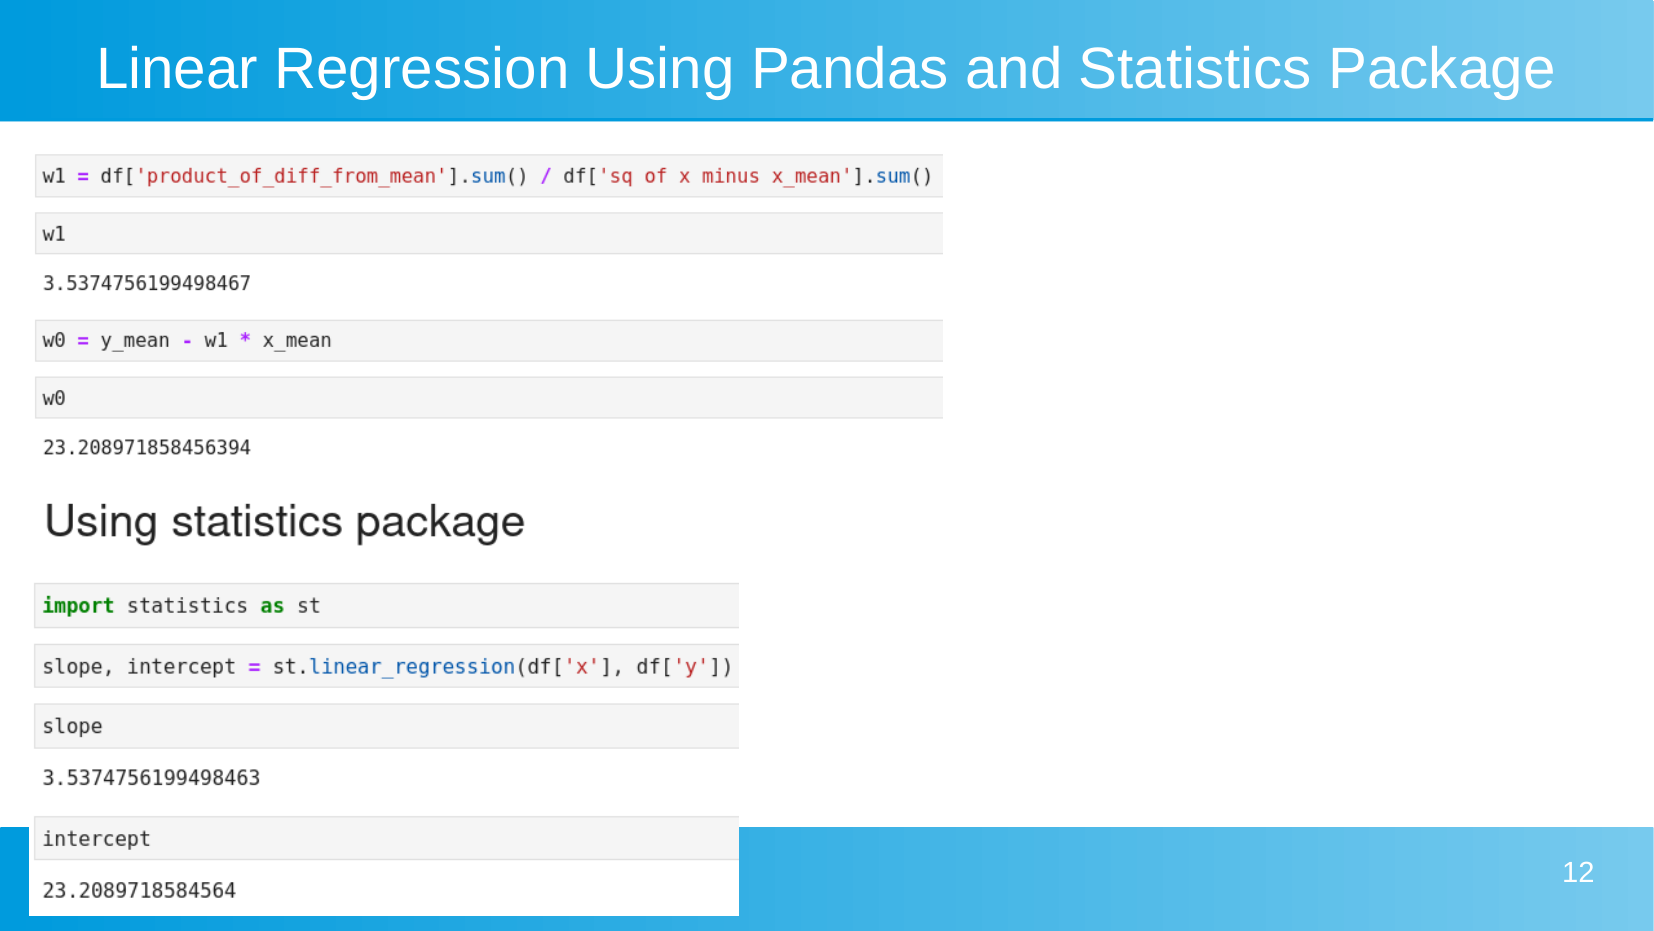

# Linear Regression Using Pandas and Statistics Package
12